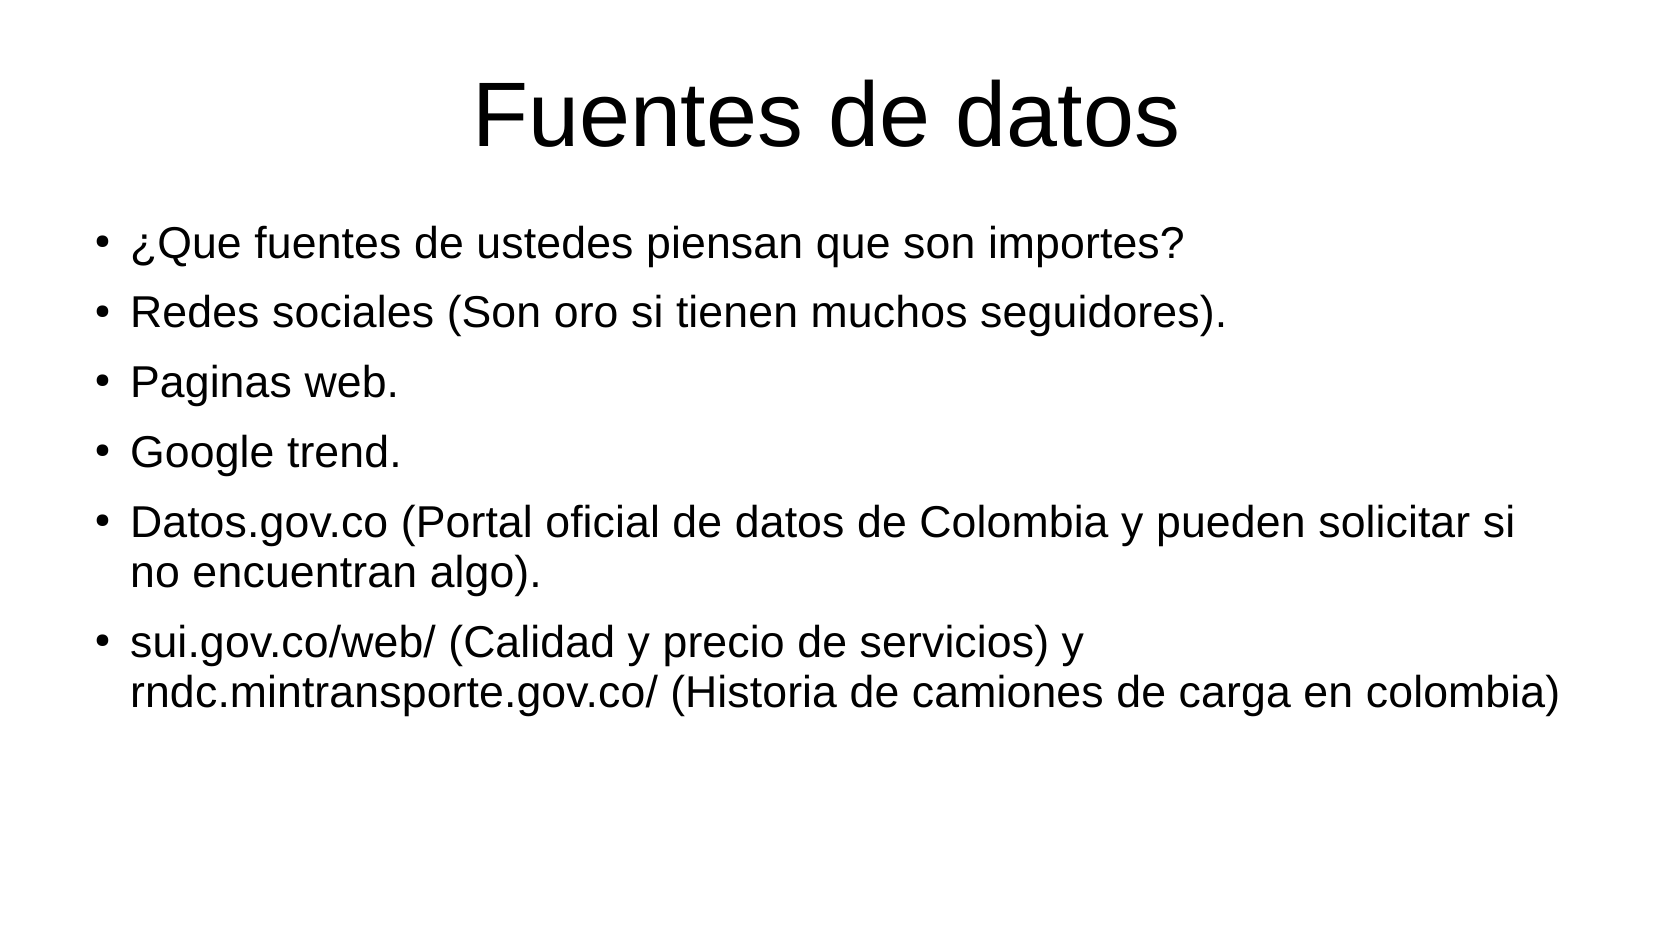

# Fuentes de datos
¿Que fuentes de ustedes piensan que son importes?
Redes sociales (Son oro si tienen muchos seguidores).
Paginas web.
Google trend.
Datos.gov.co (Portal oficial de datos de Colombia y pueden solicitar si no encuentran algo).
sui.gov.co/web/ (Calidad y precio de servicios) y rndc.mintransporte.gov.co/ (Historia de camiones de carga en colombia)